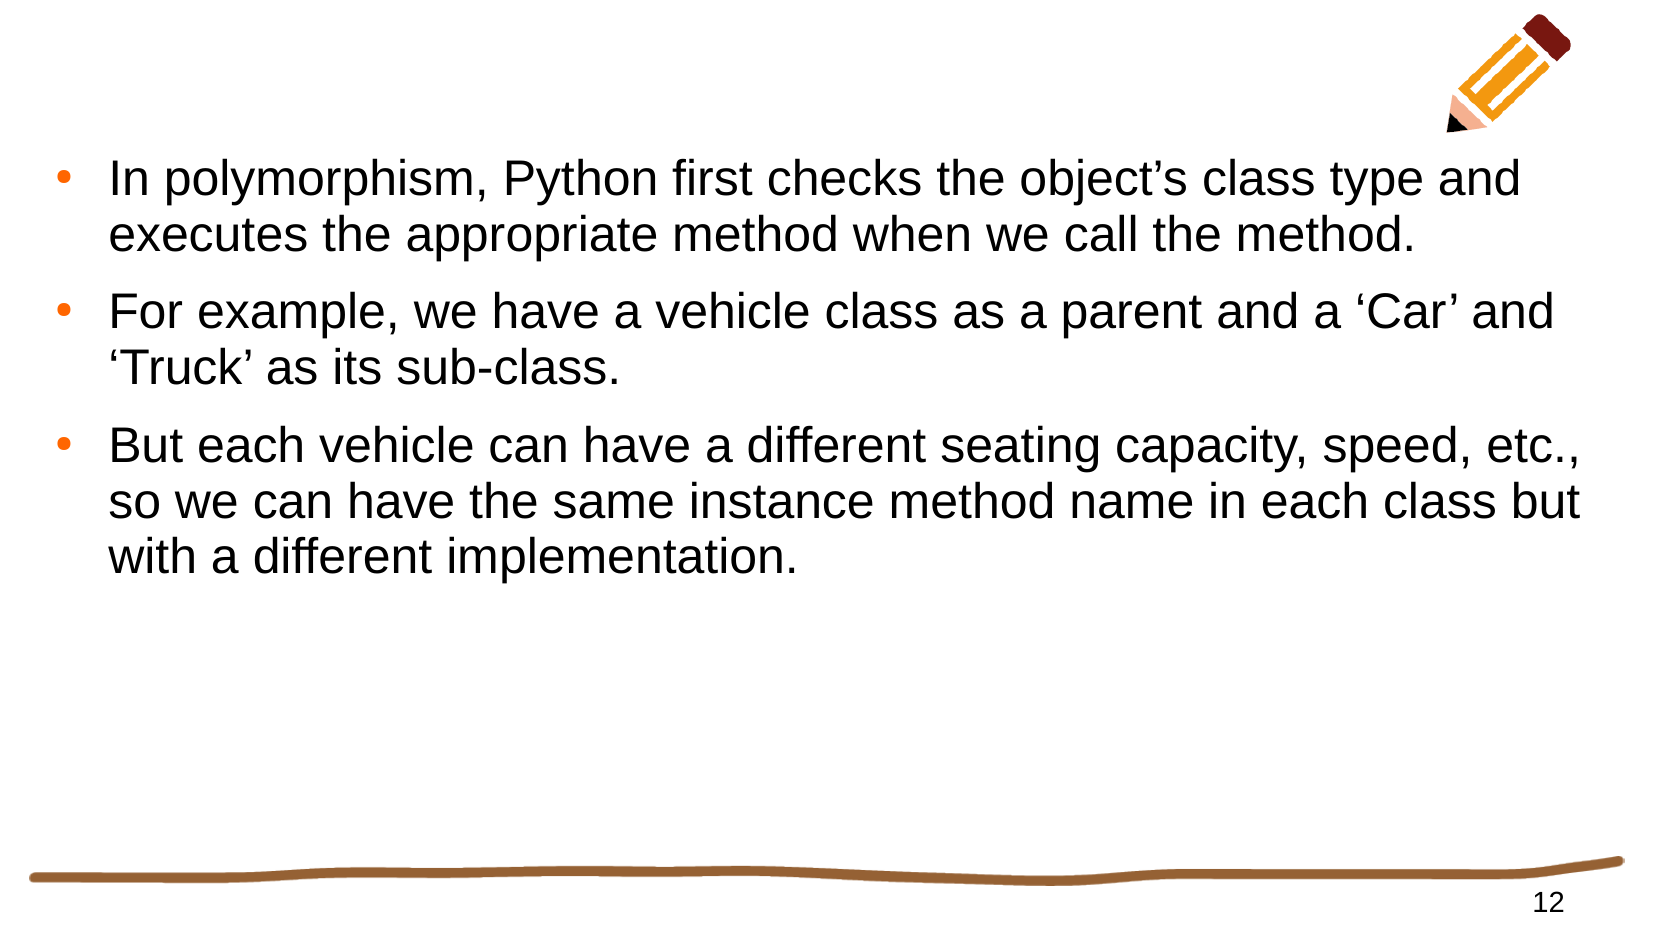

# In polymorphism, Python first checks the object’s class type and executes the appropriate method when we call the method.
For example, we have a vehicle class as a parent and a ‘Car’ and ‘Truck’ as its sub-class.
But each vehicle can have a different seating capacity, speed, etc., so we can have the same instance method name in each class but with a different implementation.
12